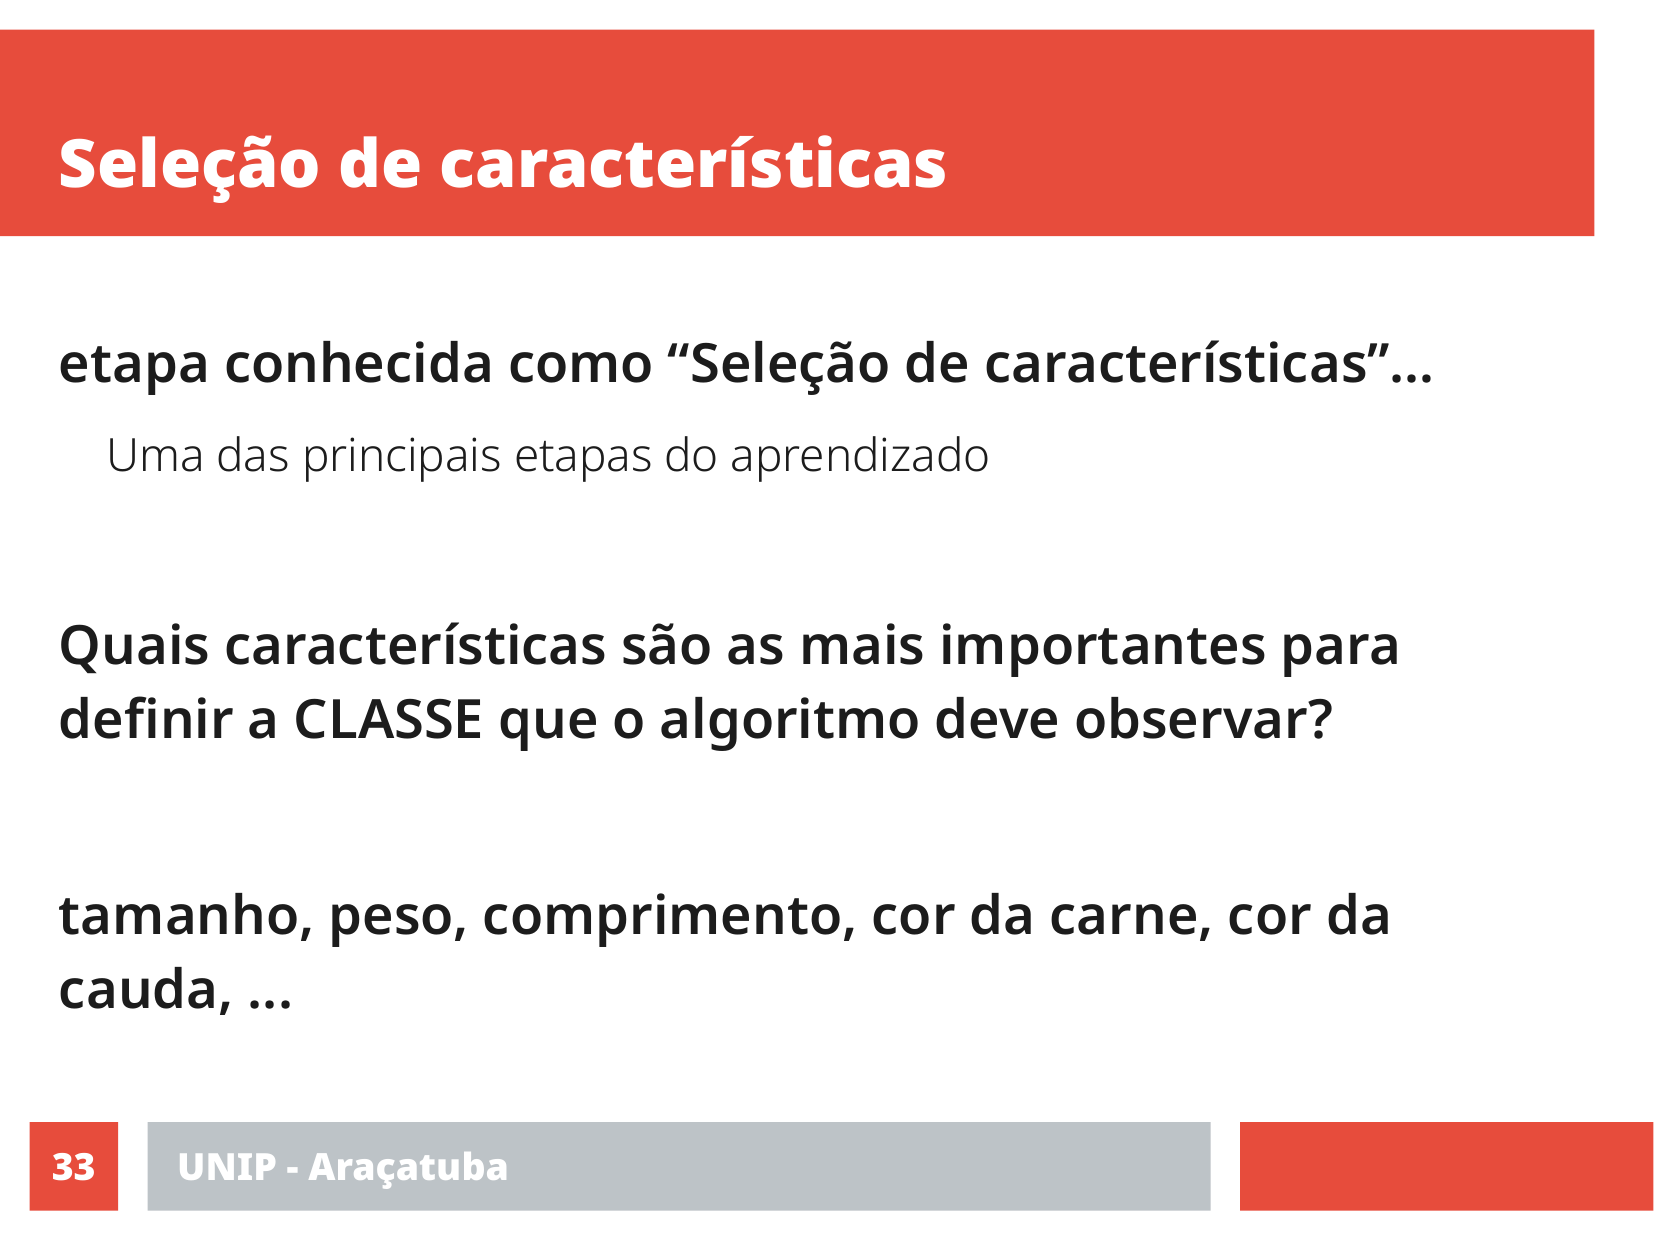

# Seleção de características
etapa conhecida como “Seleção de características”…
Uma das principais etapas do aprendizado
Quais características são as mais importantes para definir a CLASSE que o algoritmo deve observar?
tamanho, peso, comprimento, cor da carne, cor da cauda, ...
33
UNIP - Araçatuba